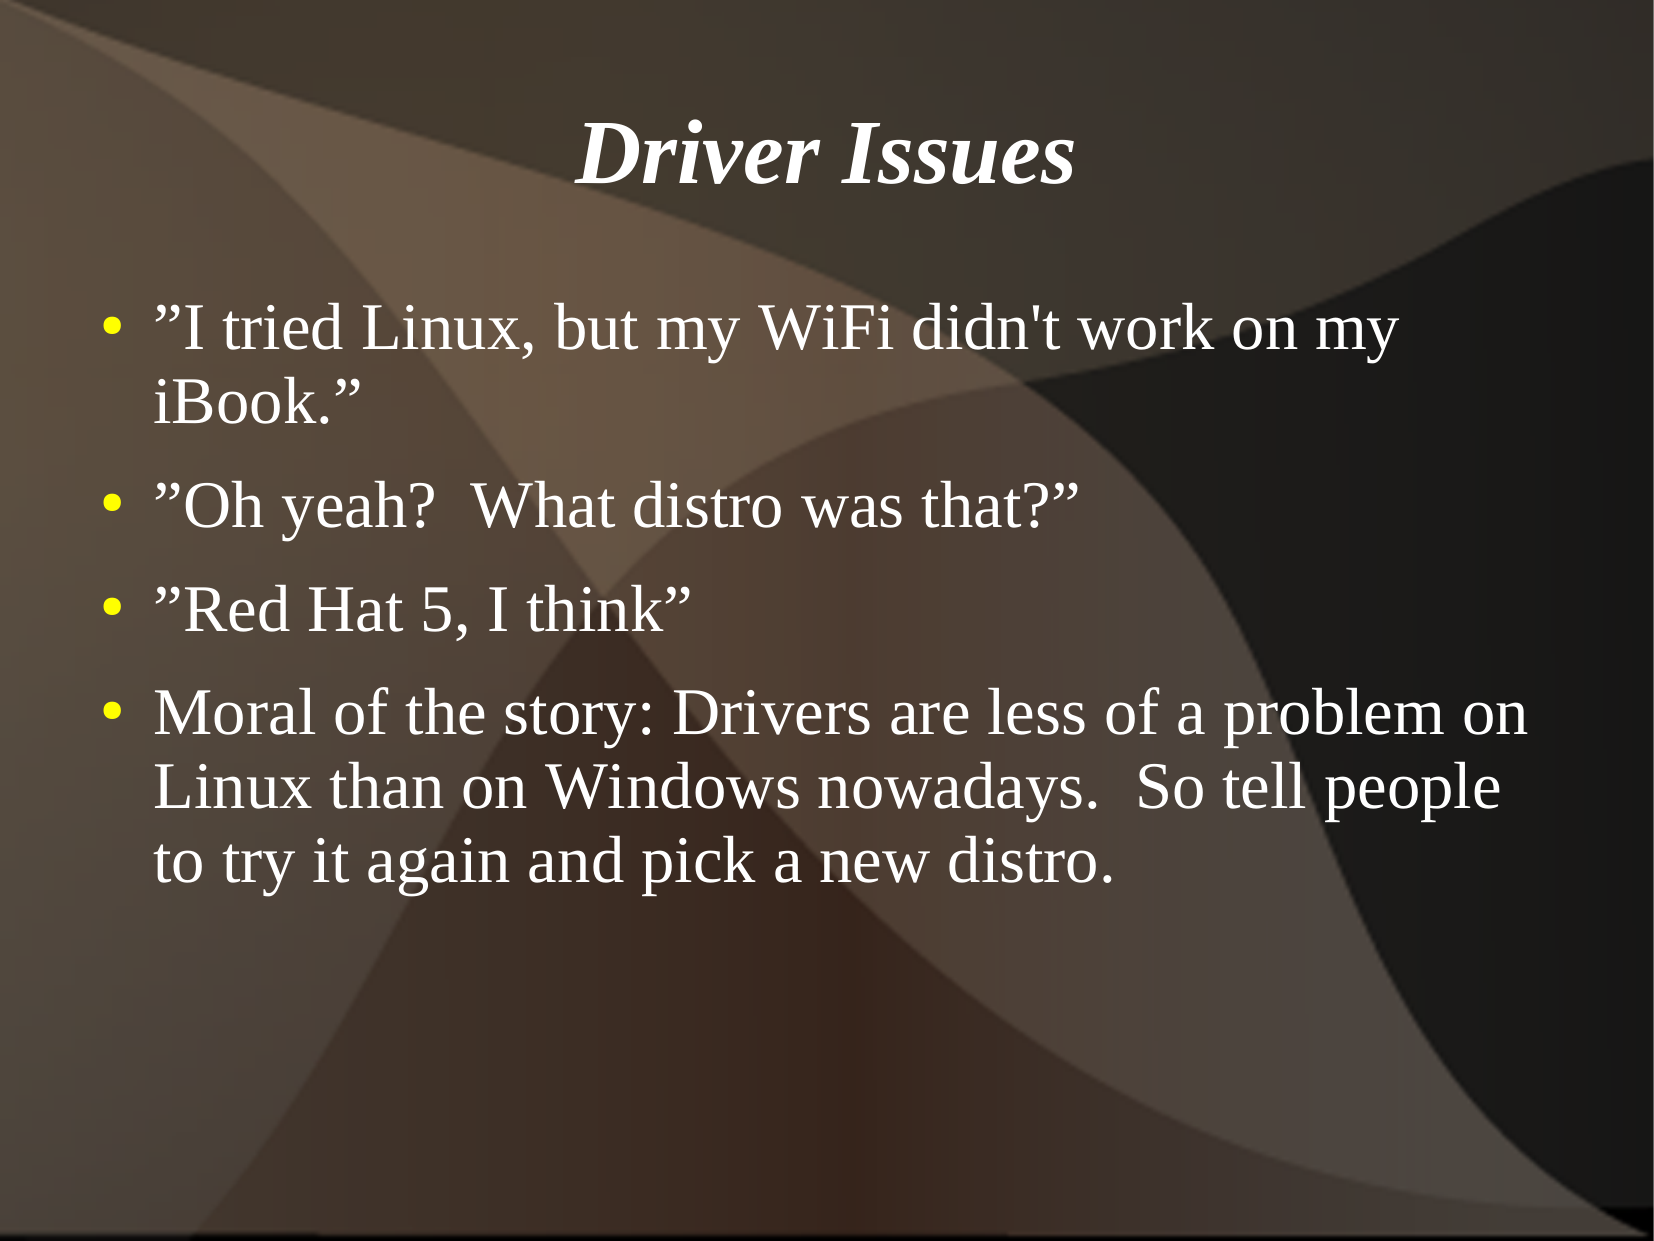

# Driver Issues
”I tried Linux, but my WiFi didn't work on my iBook.”
”Oh yeah? What distro was that?”
”Red Hat 5, I think”
Moral of the story: Drivers are less of a problem on Linux than on Windows nowadays. So tell people to try it again and pick a new distro.